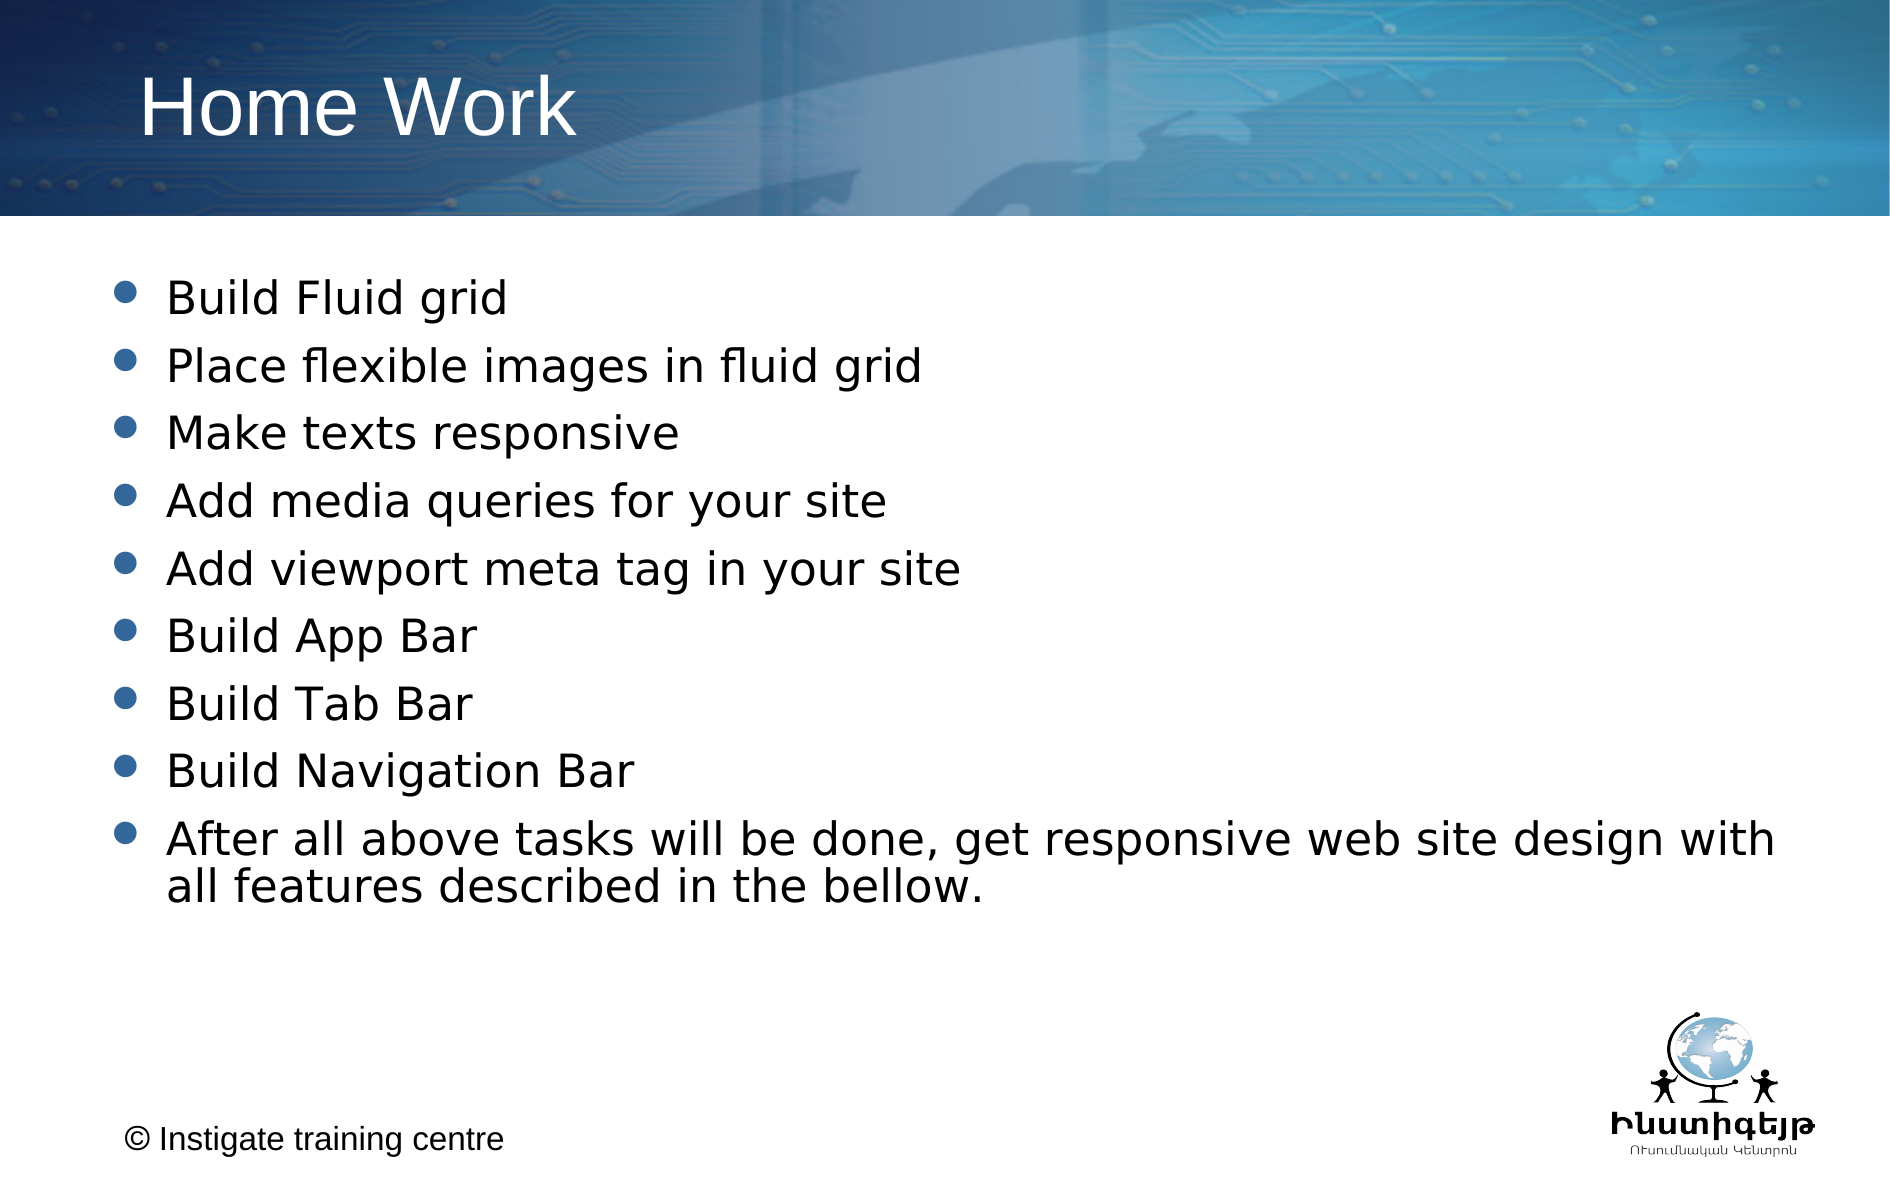

Home Work
# Build Fluid grid
Place flexible images in fluid grid
Make texts responsive
Add media queries for your site
Add viewport meta tag in your site
Build App Bar
Build Tab Bar
Build Navigation Bar
After all above tasks will be done, get responsive web site design with all features described in the bellow.